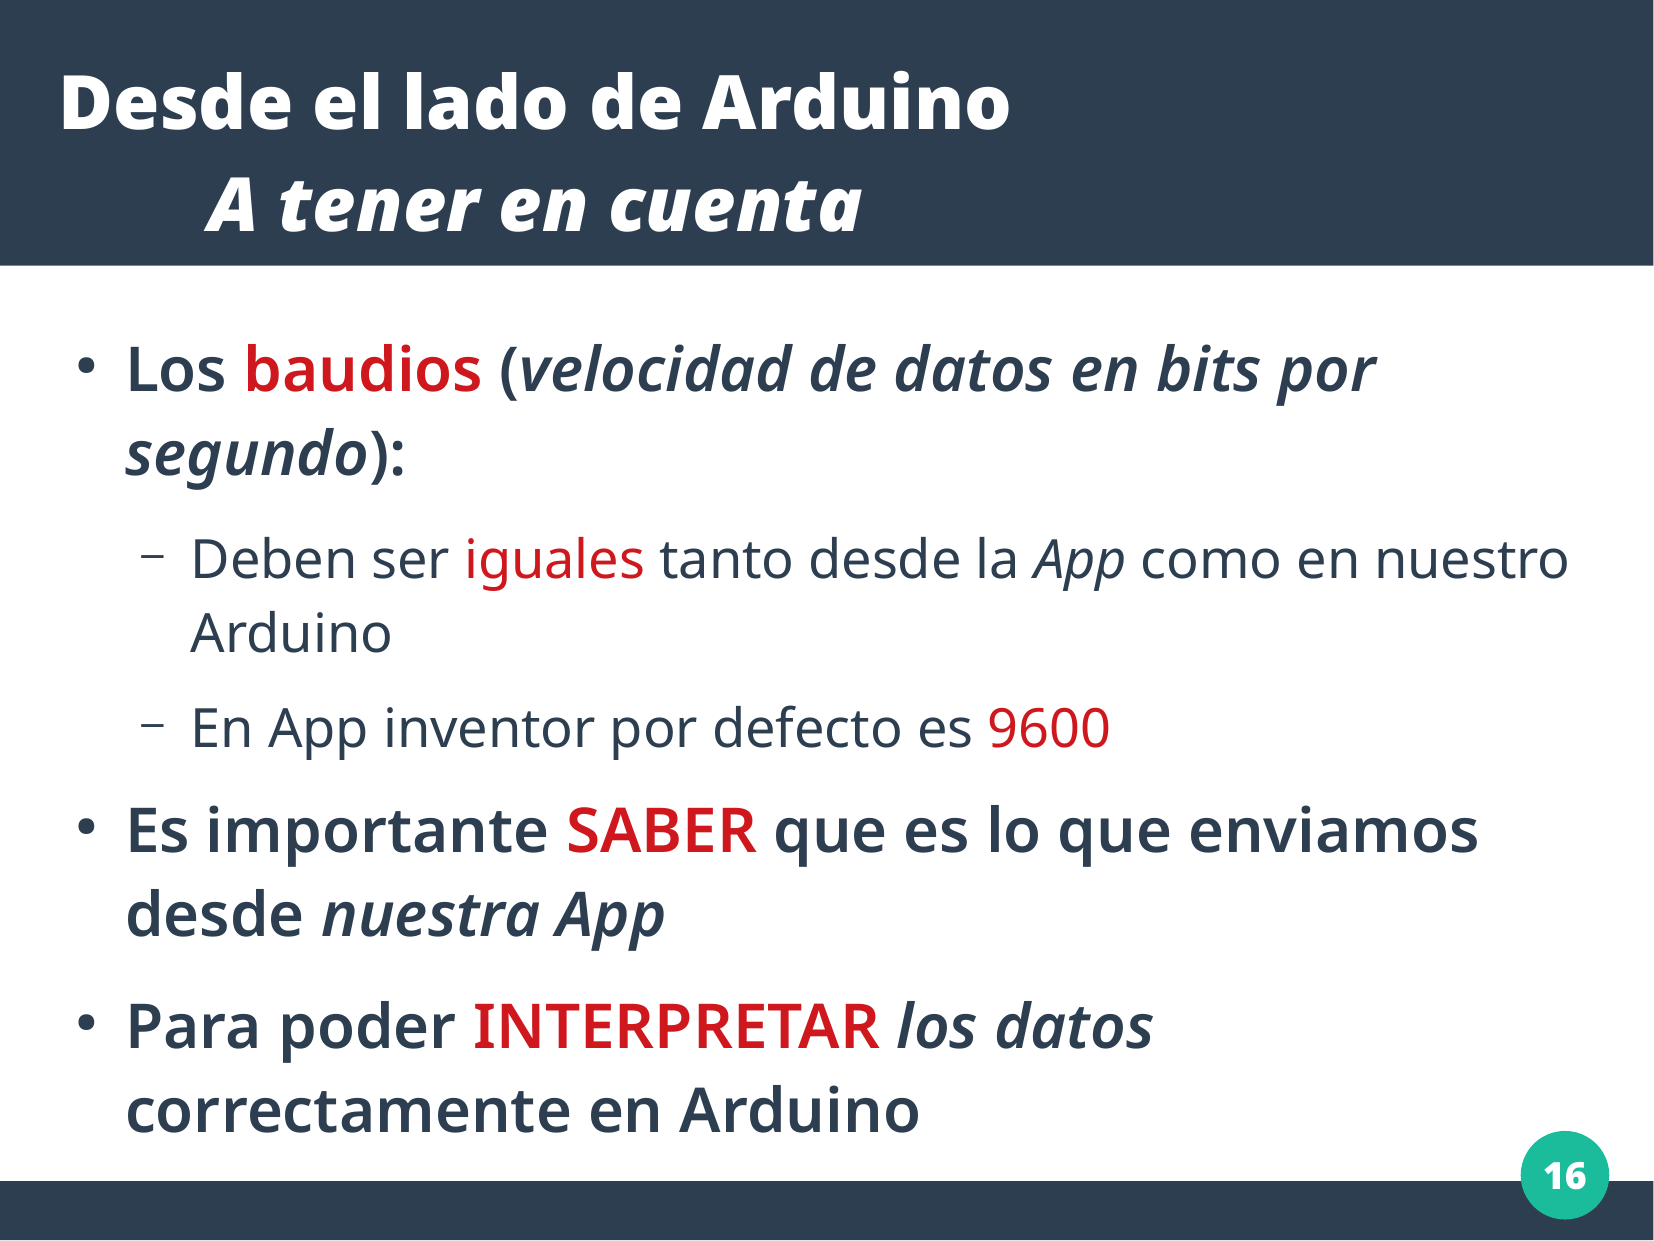

# Desde el lado de Arduino A tener en cuenta
Los baudios (velocidad de datos en bits por segundo):
Deben ser iguales tanto desde la App como en nuestro Arduino
En App inventor por defecto es 9600
Es importante SABER que es lo que enviamos desde nuestra App
Para poder INTERPRETAR los datos correctamente en Arduino
16